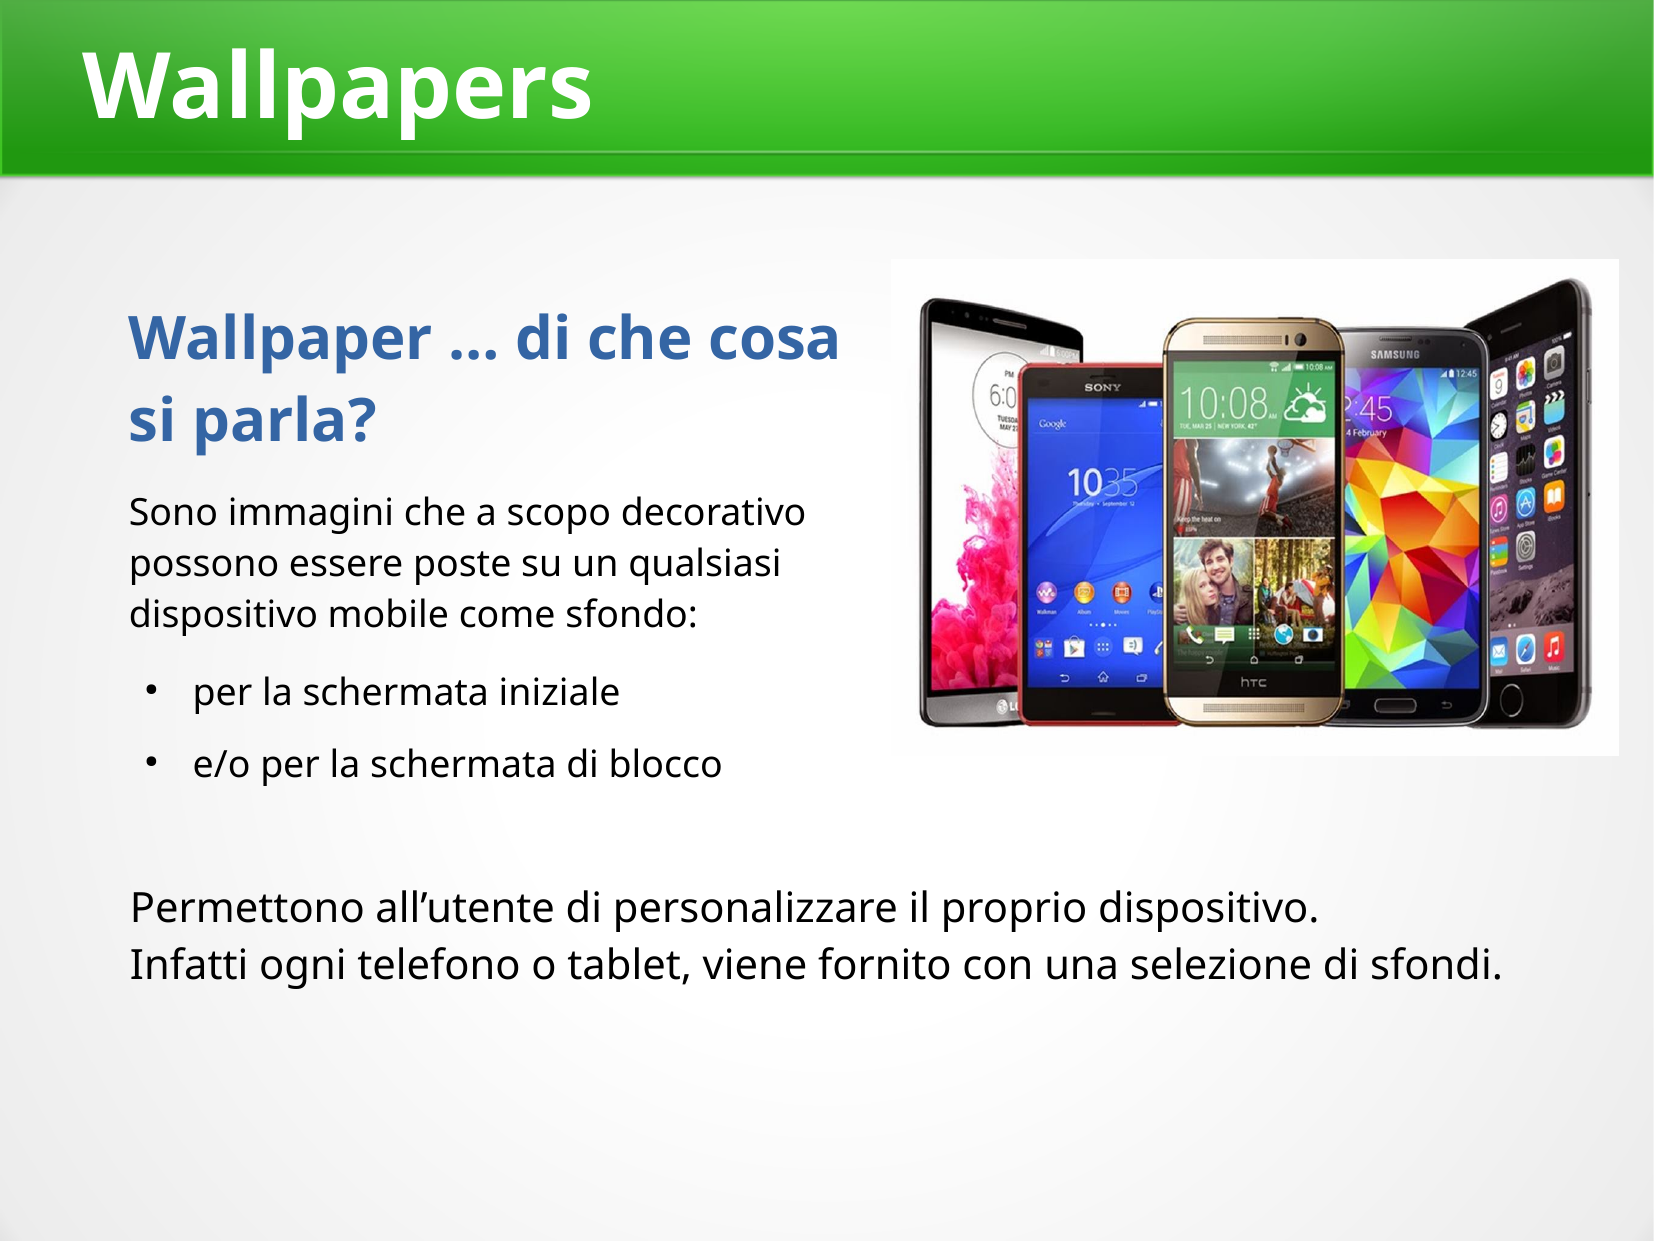

# Wallpapers
Wallpaper … di che cosa si parla?
Sono immagini che a scopo decorativo possono essere poste su un qualsiasi dispositivo mobile come sfondo:
per la schermata iniziale
e/o per la schermata di blocco
Permettono all’utente di personalizzare il proprio dispositivo.
Infatti ogni telefono o tablet, viene fornito con una selezione di sfondi.